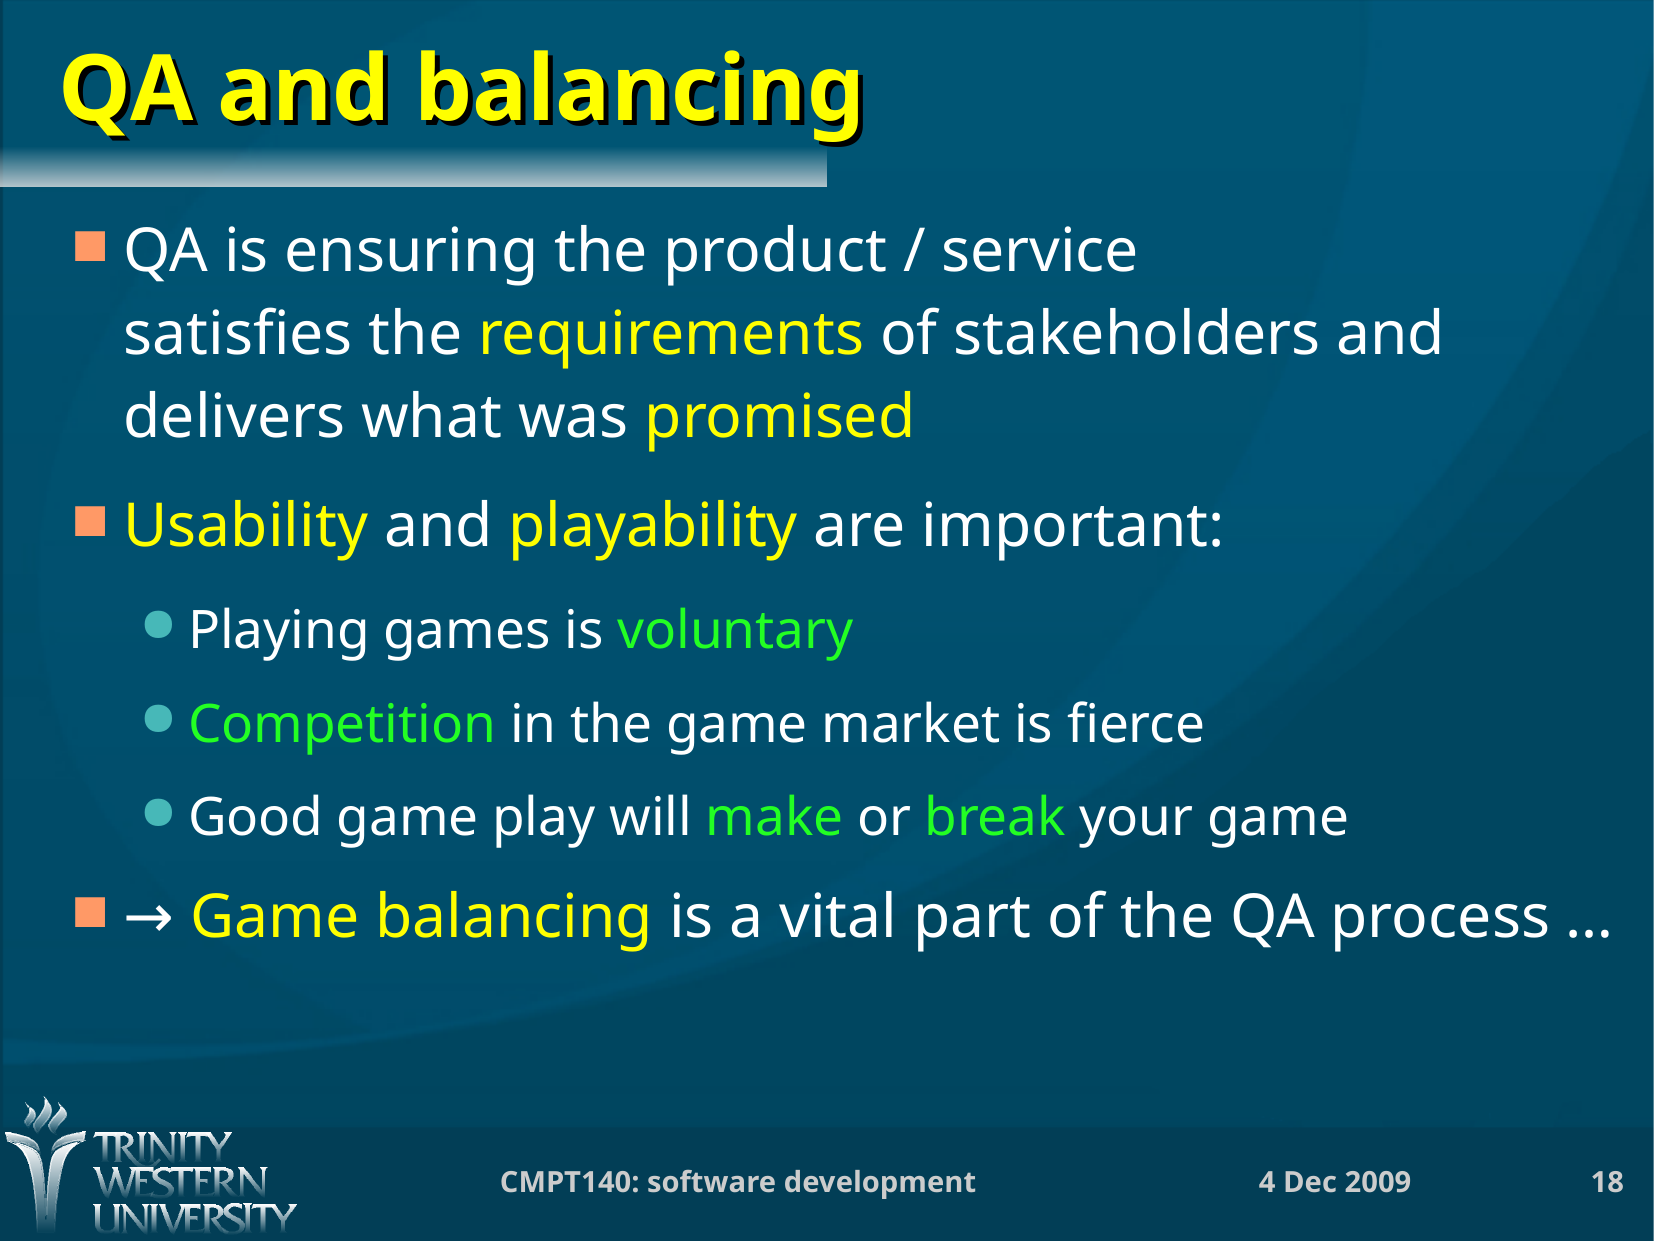

# QA and balancing
QA is ensuring the product / service
satisfies the requirements of stakeholders and delivers what was promised
Usability and playability are important:
Playing games is voluntary
Competition in the game market is fierce
Good game play will make or break your game
→ Game balancing is a vital part of the QA process …
CMPT140: software development
4 Dec 2009
18